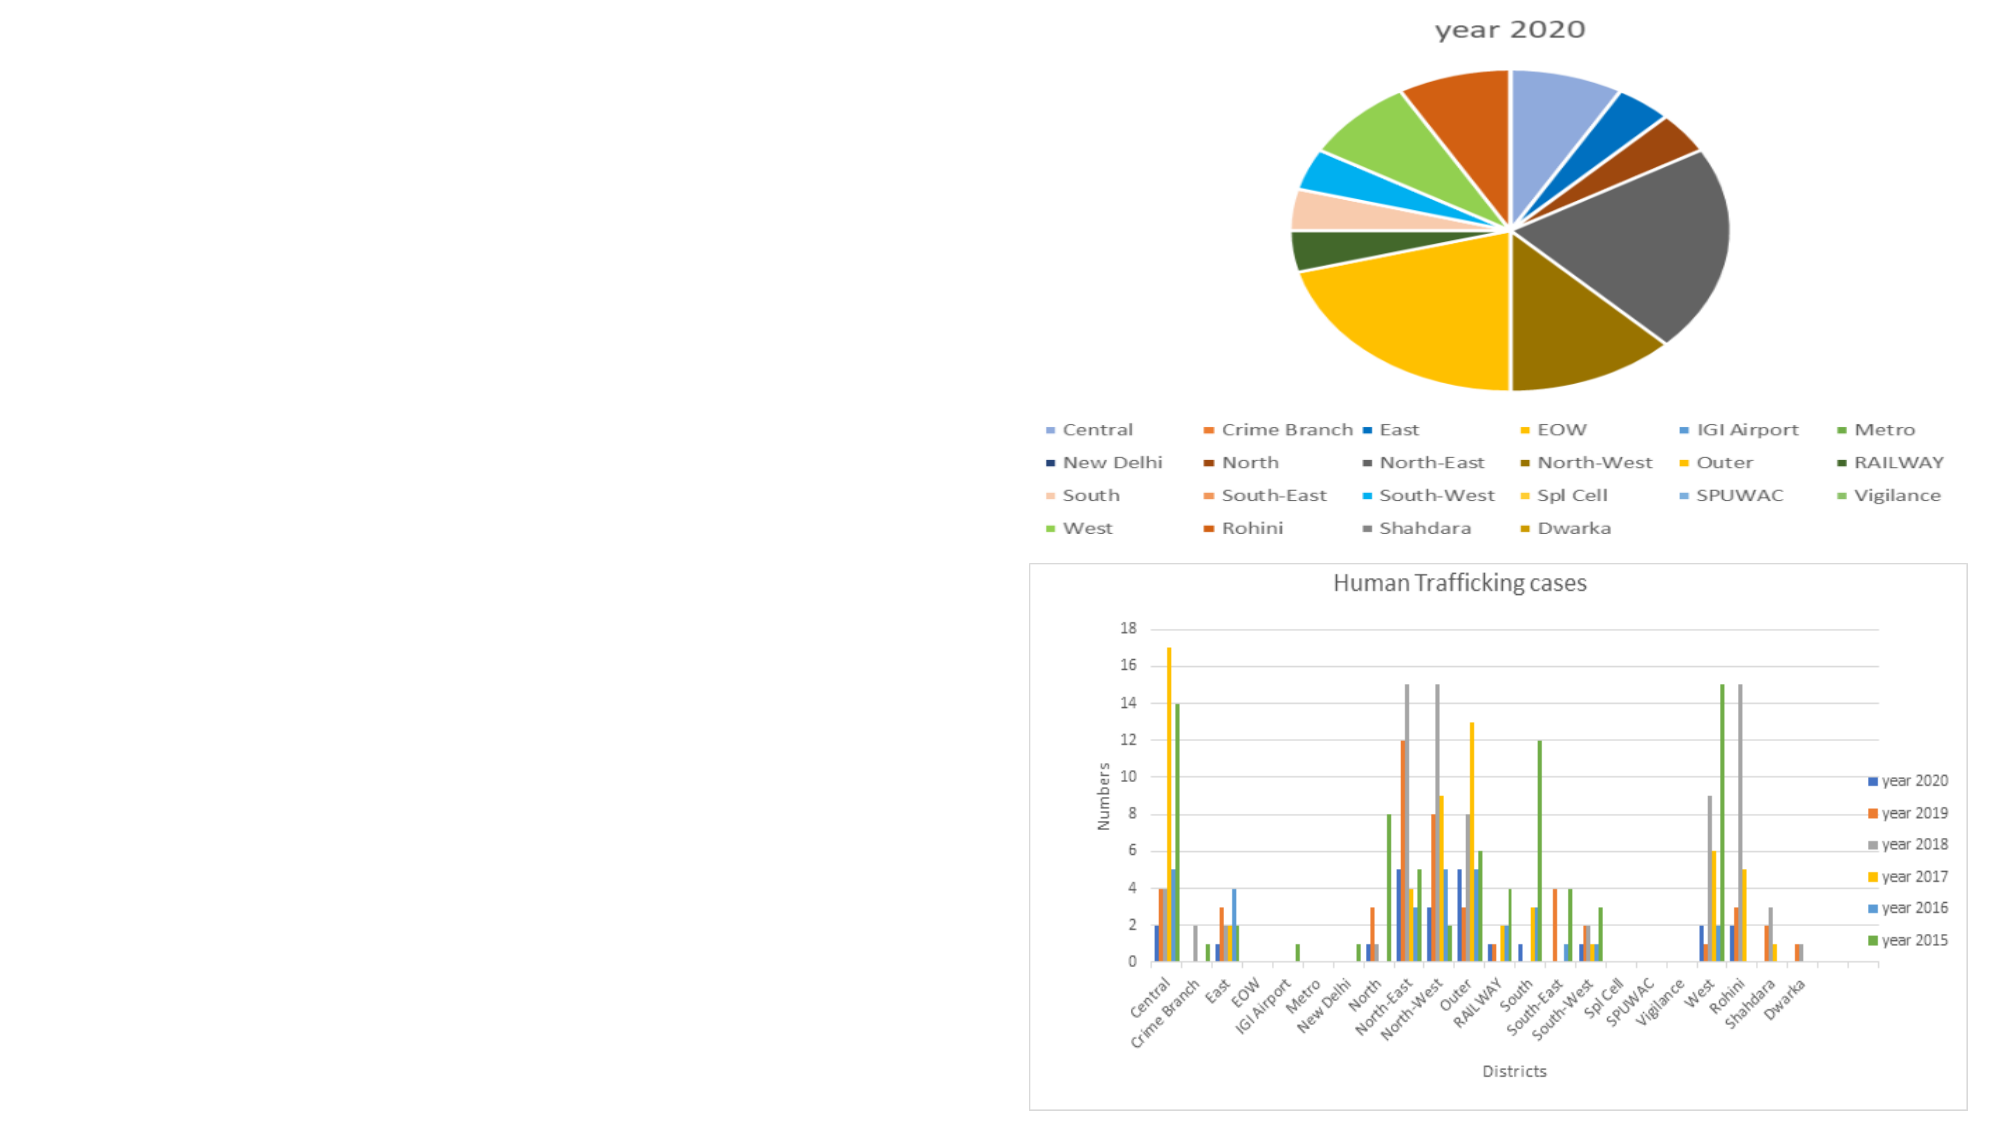

3. Human Trafficking
This Pie Chart is showing Human Trafficking cases in 2020 in different districts of Delhi.
Where, North-East, North-West and areas of West play the major role, while Rohini, New Delhi and Central Delhi follows behind.
Below it, The grouped bar graph shows the human trafficking cases from 2015-2020 occurred in different districts of Delhi.
Which clearly shows that in the past six years Delhi has reduced trafficking humans.